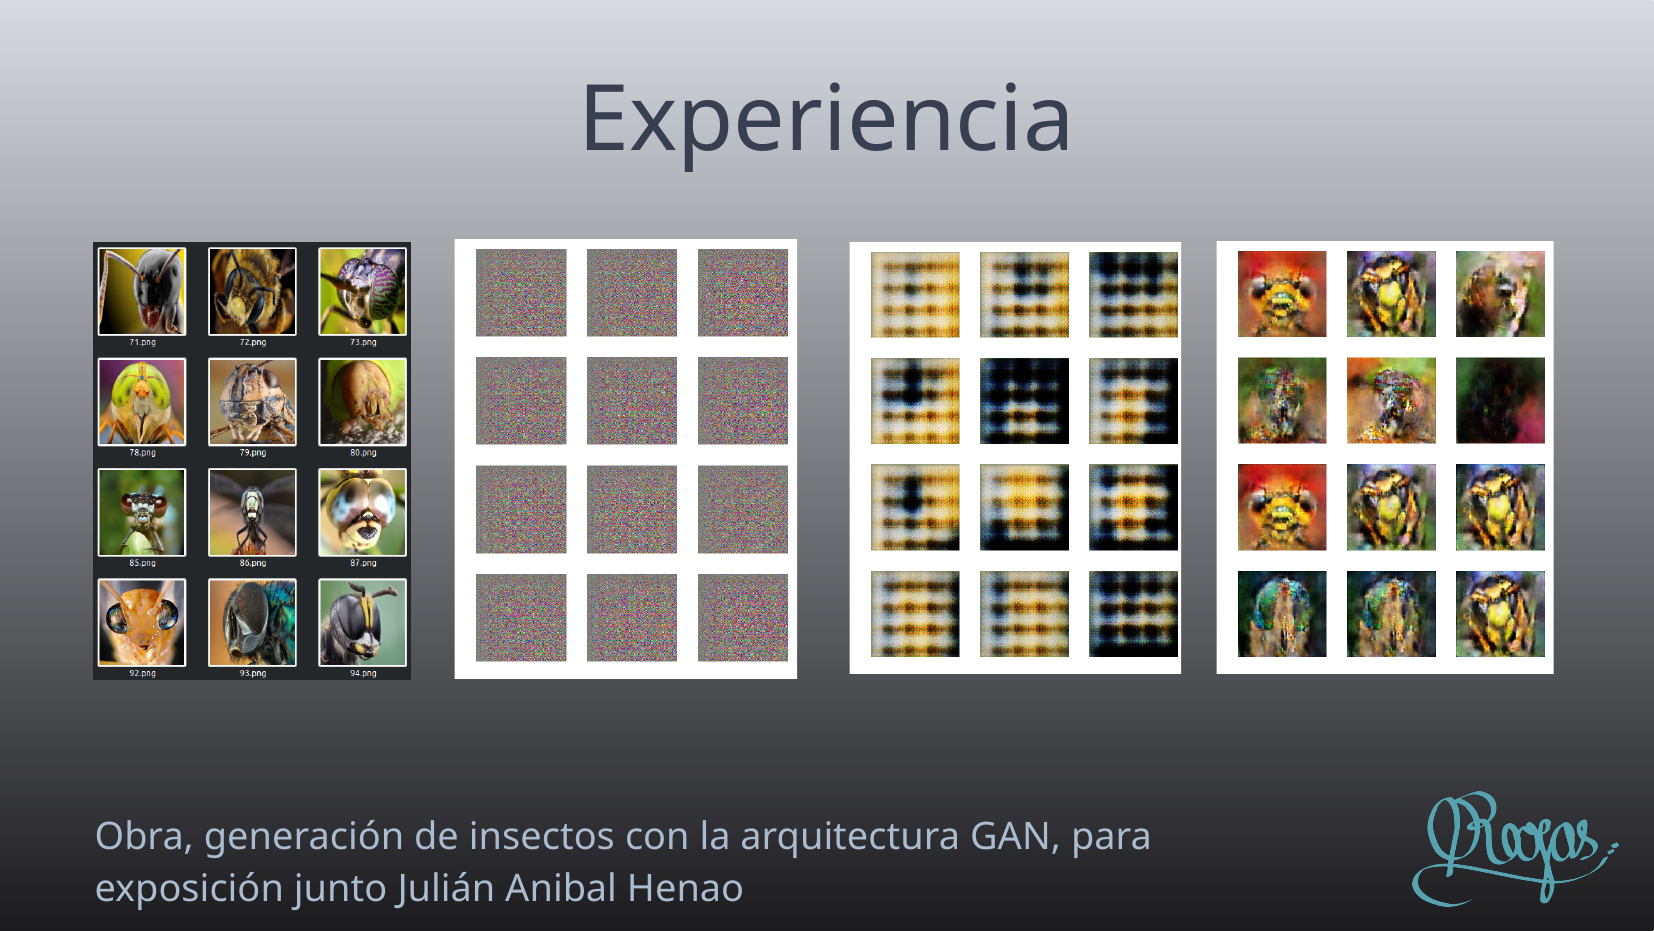

# Experiencia
Obra, generación de insectos con la arquitectura GAN, para exposición junto Julián Anibal Henao